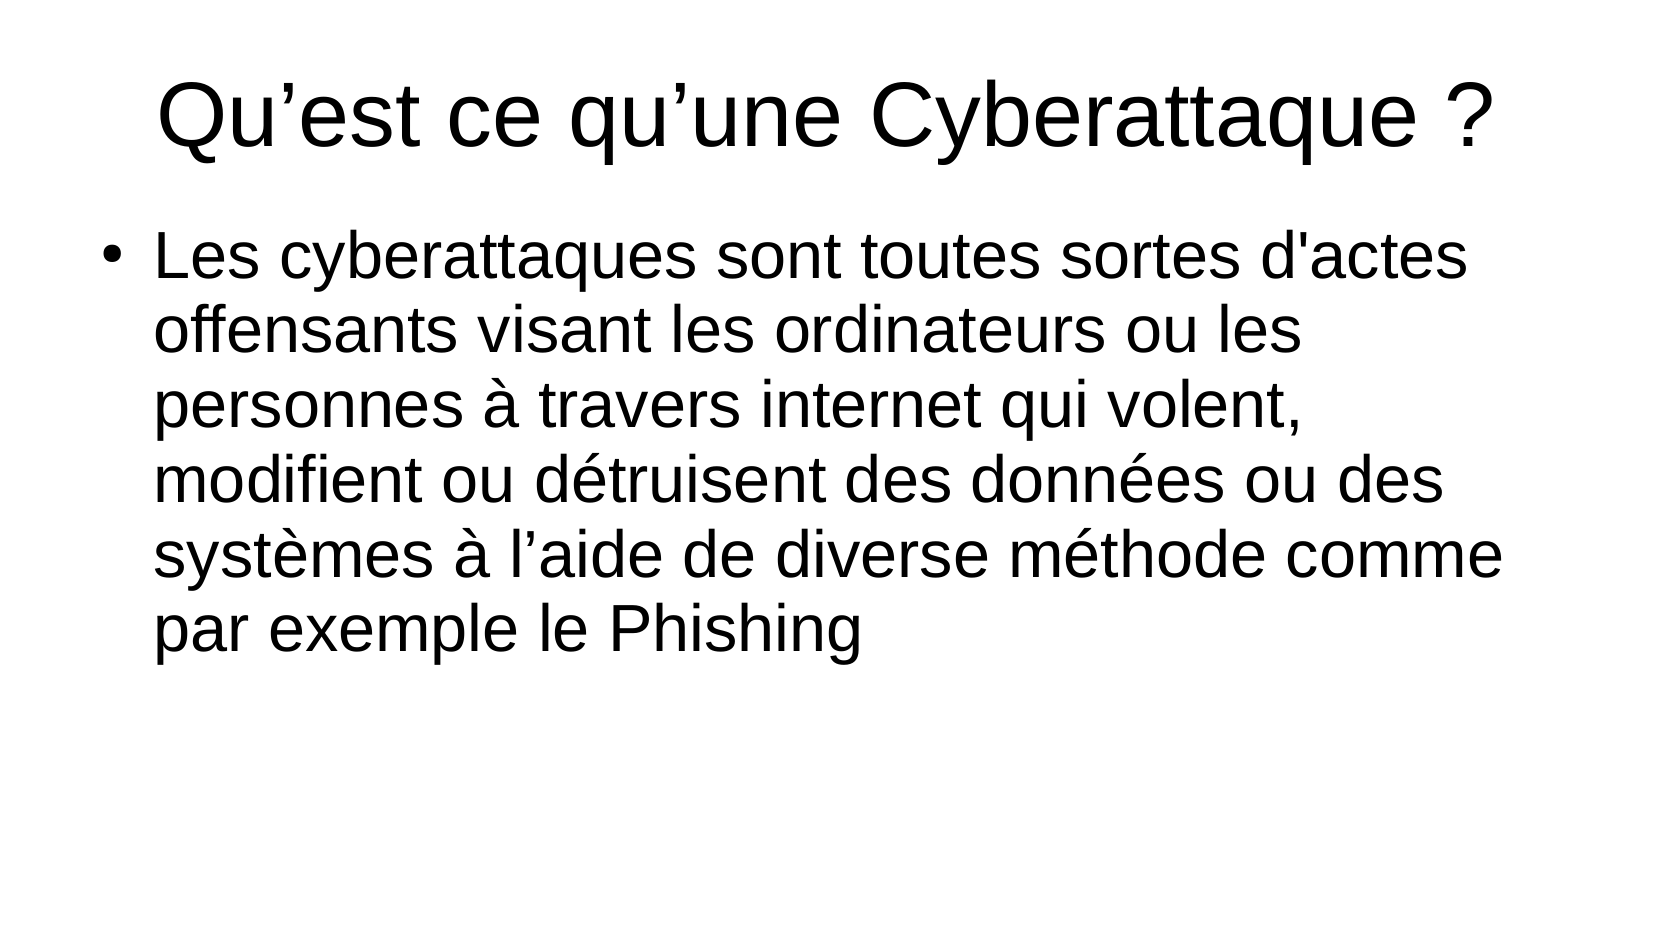

# Qu’est ce qu’une Cyberattaque ?
Les cyberattaques sont toutes sortes d'actes offensants visant les ordinateurs ou les personnes à travers internet qui volent, modifient ou détruisent des données ou des systèmes à l’aide de diverse méthode comme par exemple le Phishing